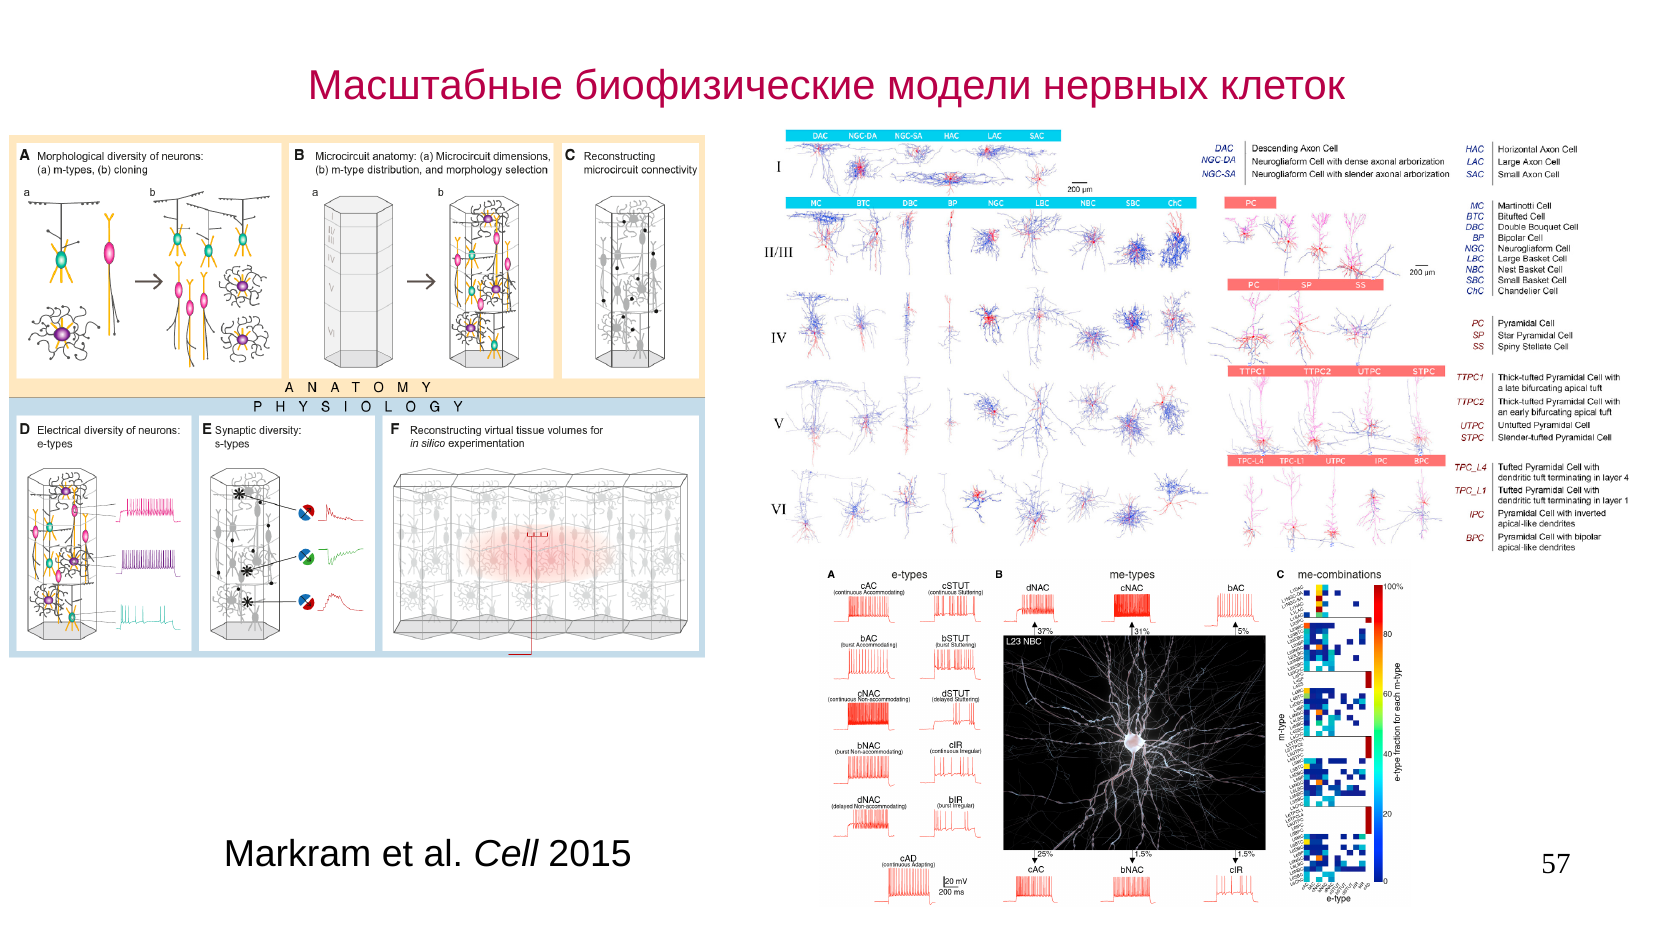

# Масштабные биофизические модели нервных клеток
Markram et al. Cell 2015
57